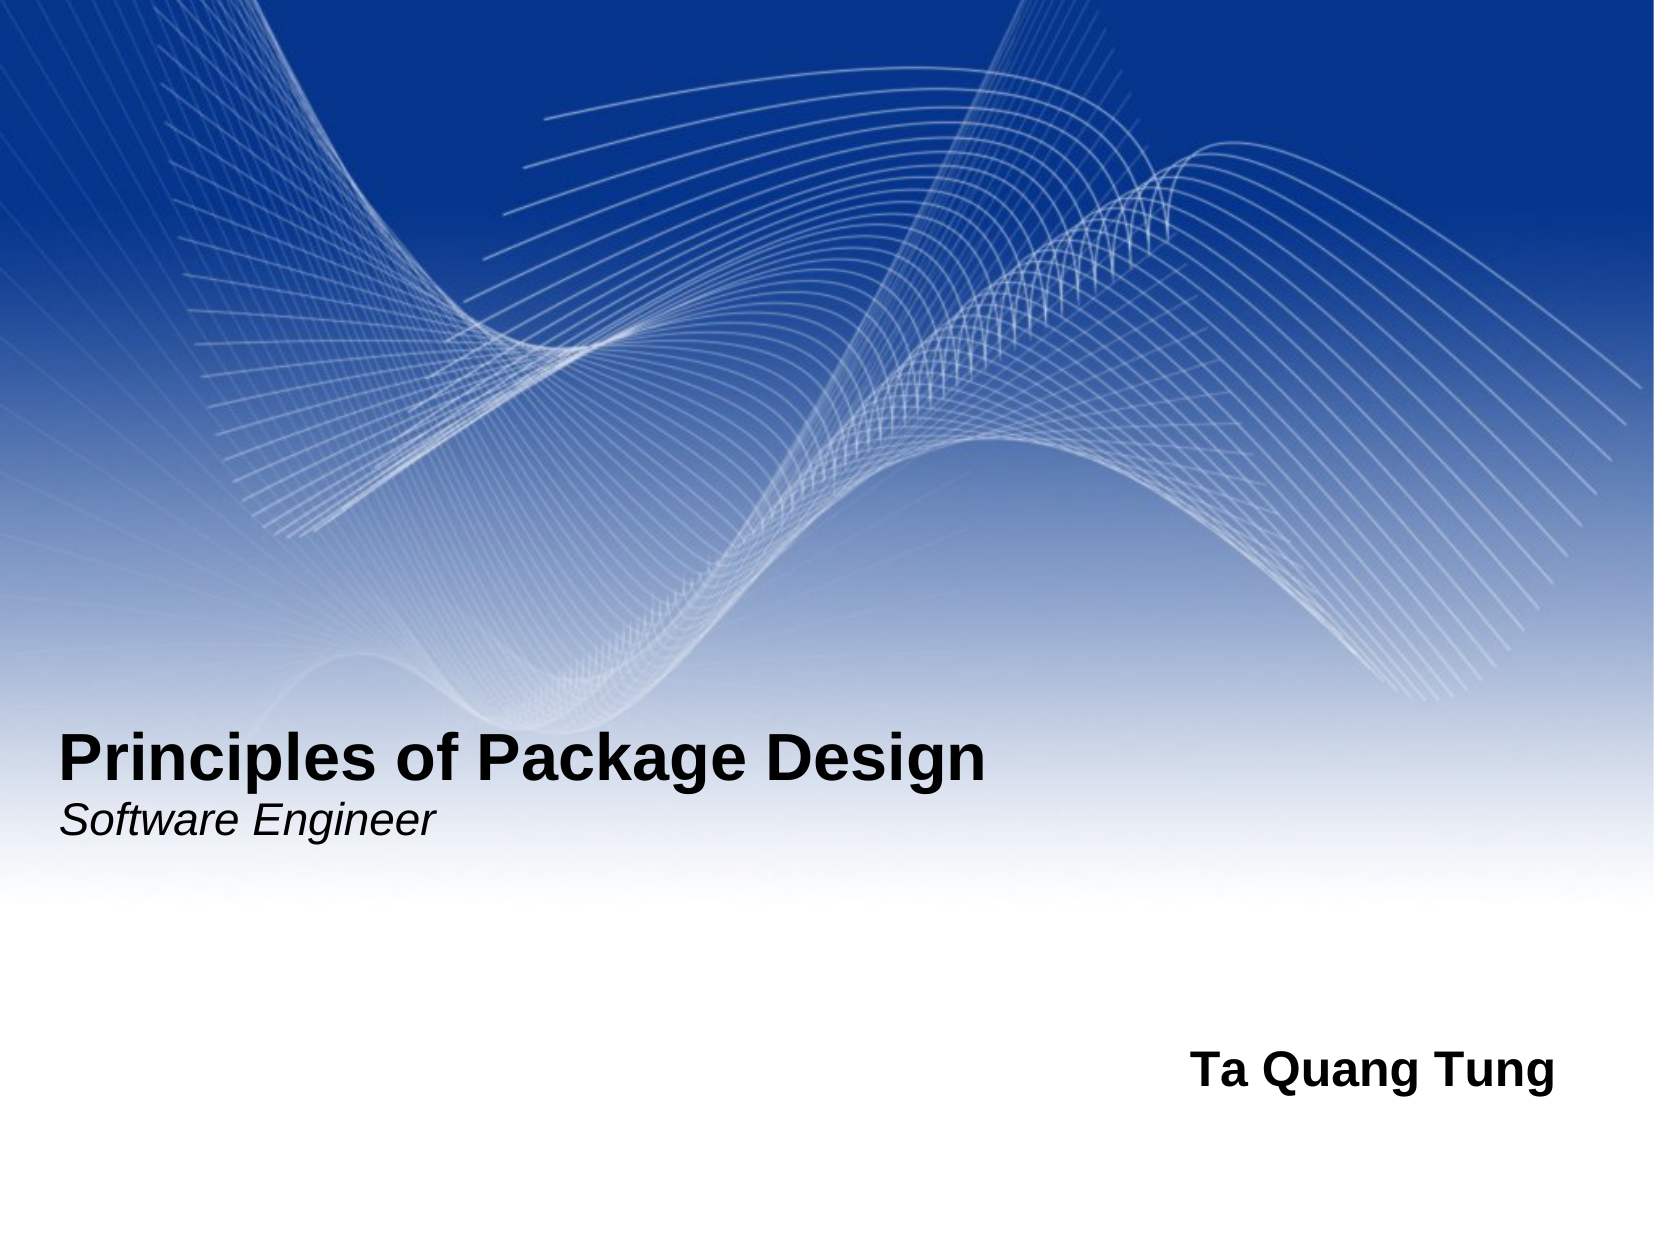

# Principles of Package Design Software Engineer
Ta Quang Tung